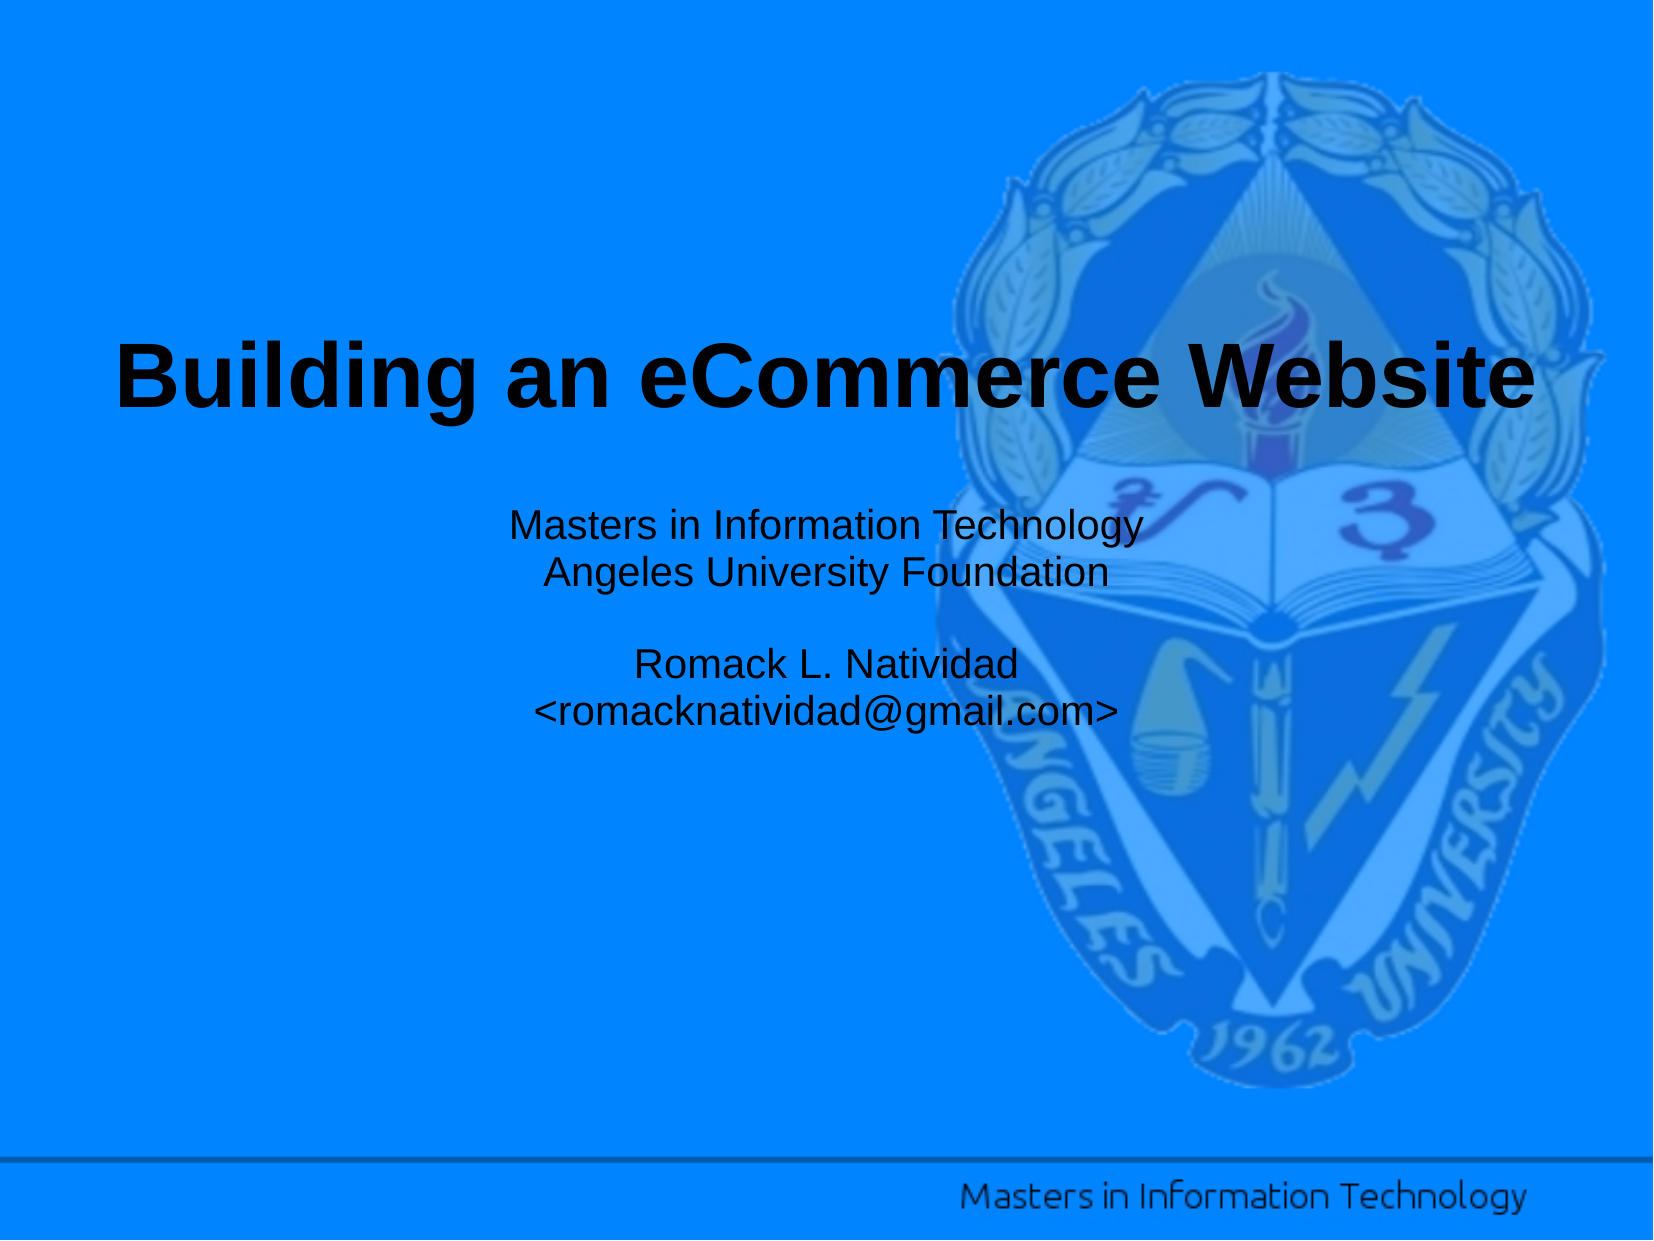

# Building an eCommerce Website
Masters in Information Technology
Angeles University Foundation
Romack L. Natividad
<romacknatividad@gmail.com>